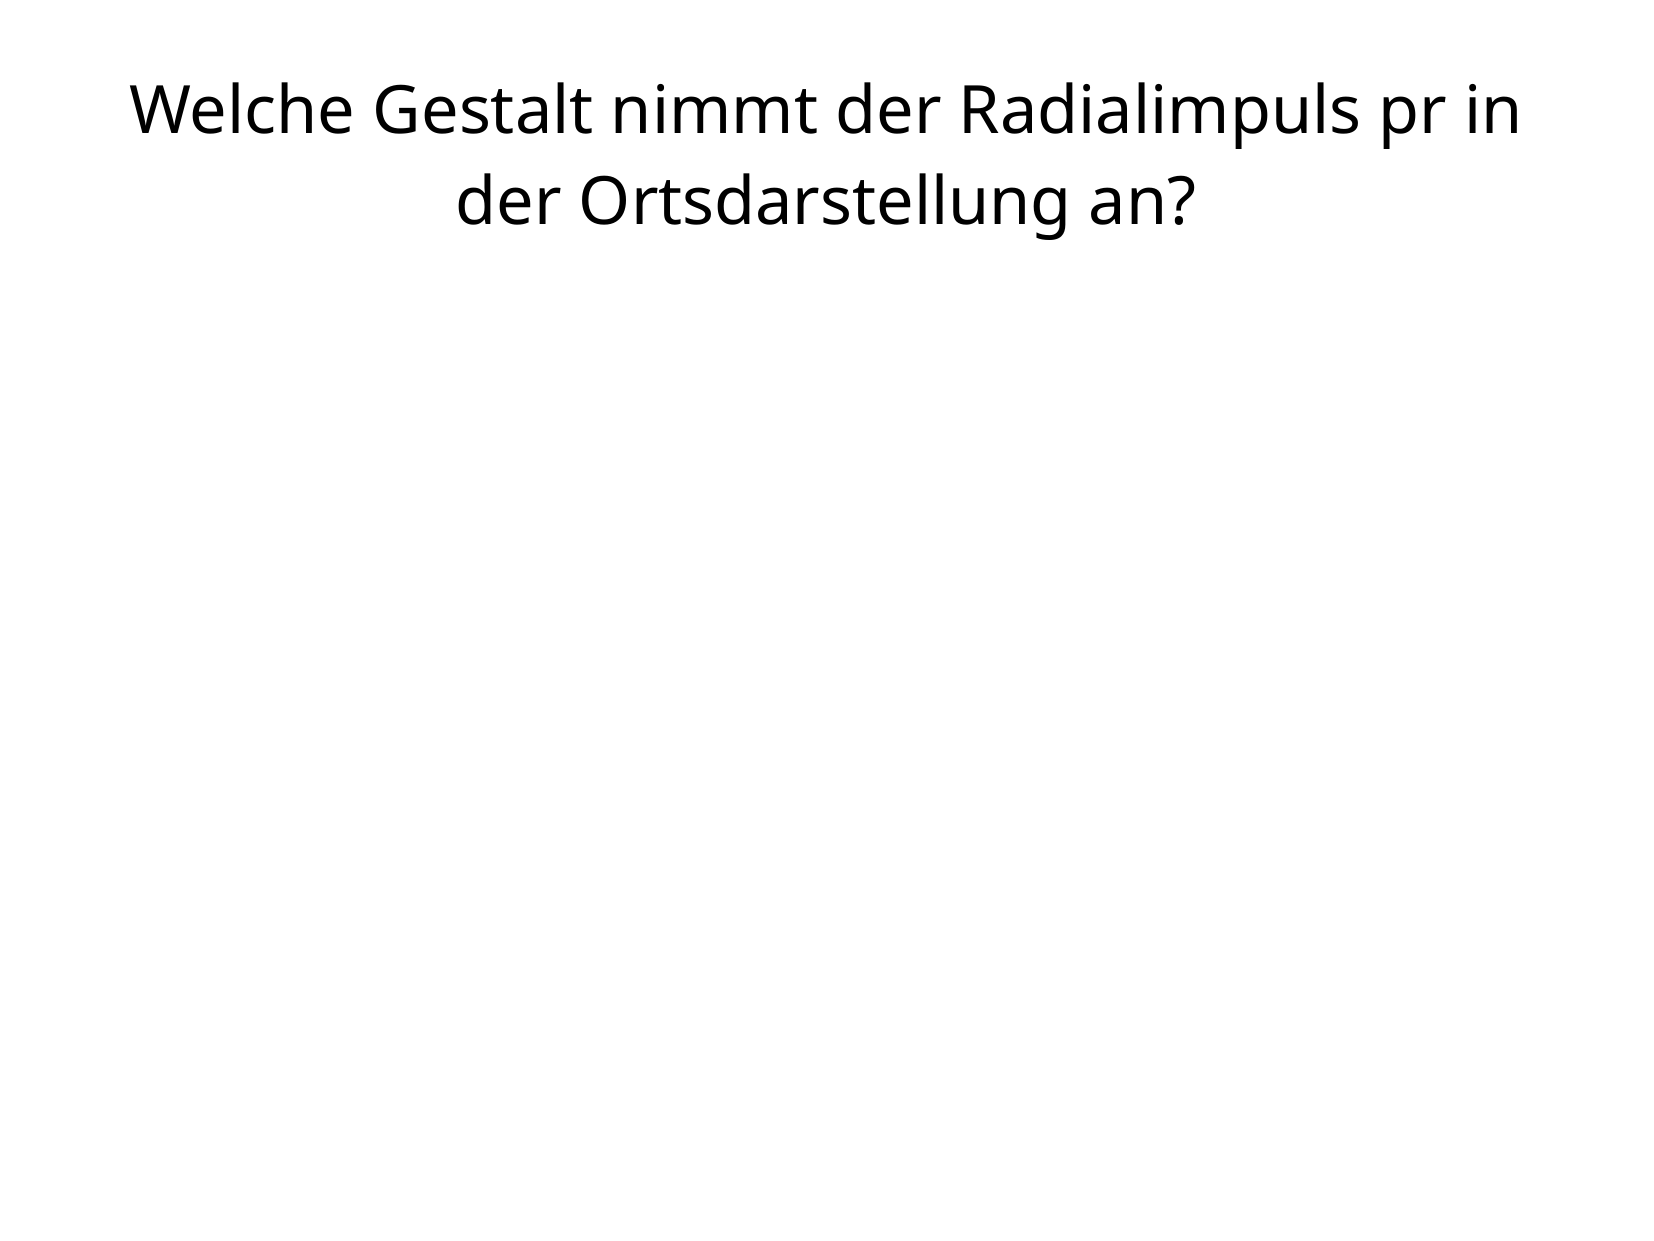

# Welche Gestalt nimmt der Radialimpuls pr in der Ortsdarstellung an?